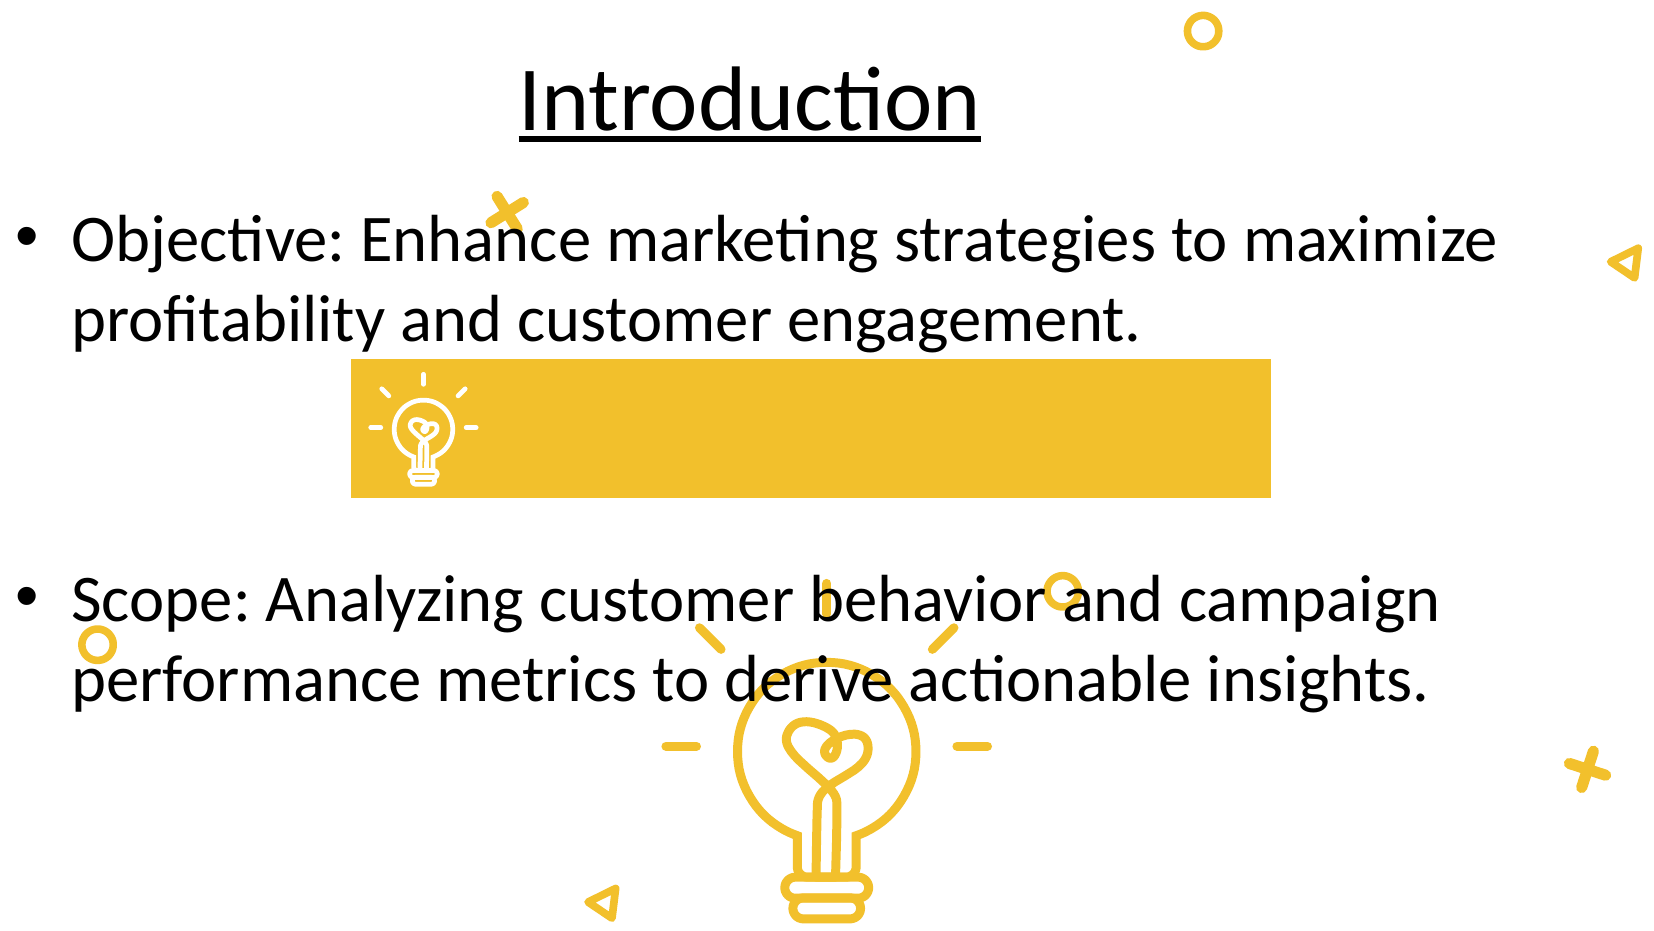

# Introduction
Objective: Enhance marketing strategies to maximize profitability and customer engagement.
Scope: Analyzing customer behavior and campaign performance metrics to derive actionable insights.